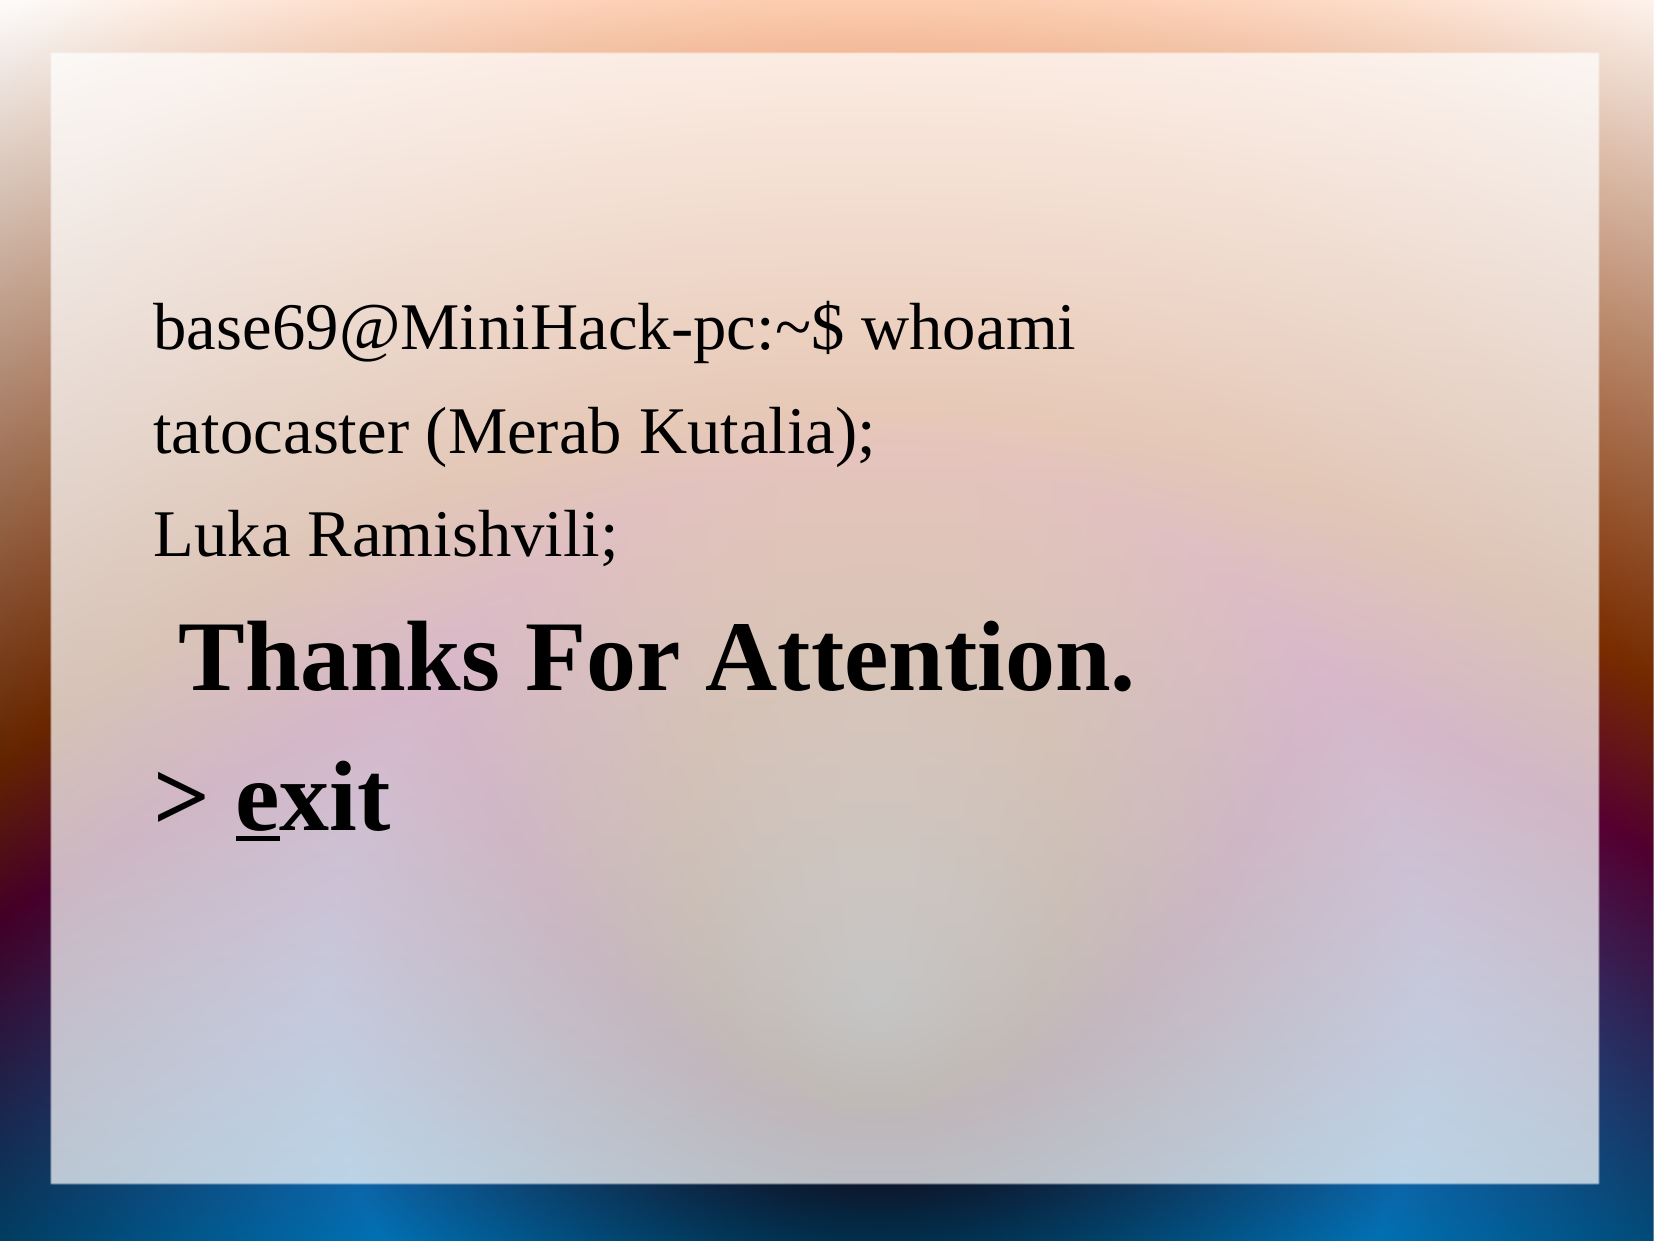

#
base69@MiniHack-pc:~$ whoami
tatocaster (Merab Kutalia);
Luka Ramishvili;
 Thanks For Attention.
> exit